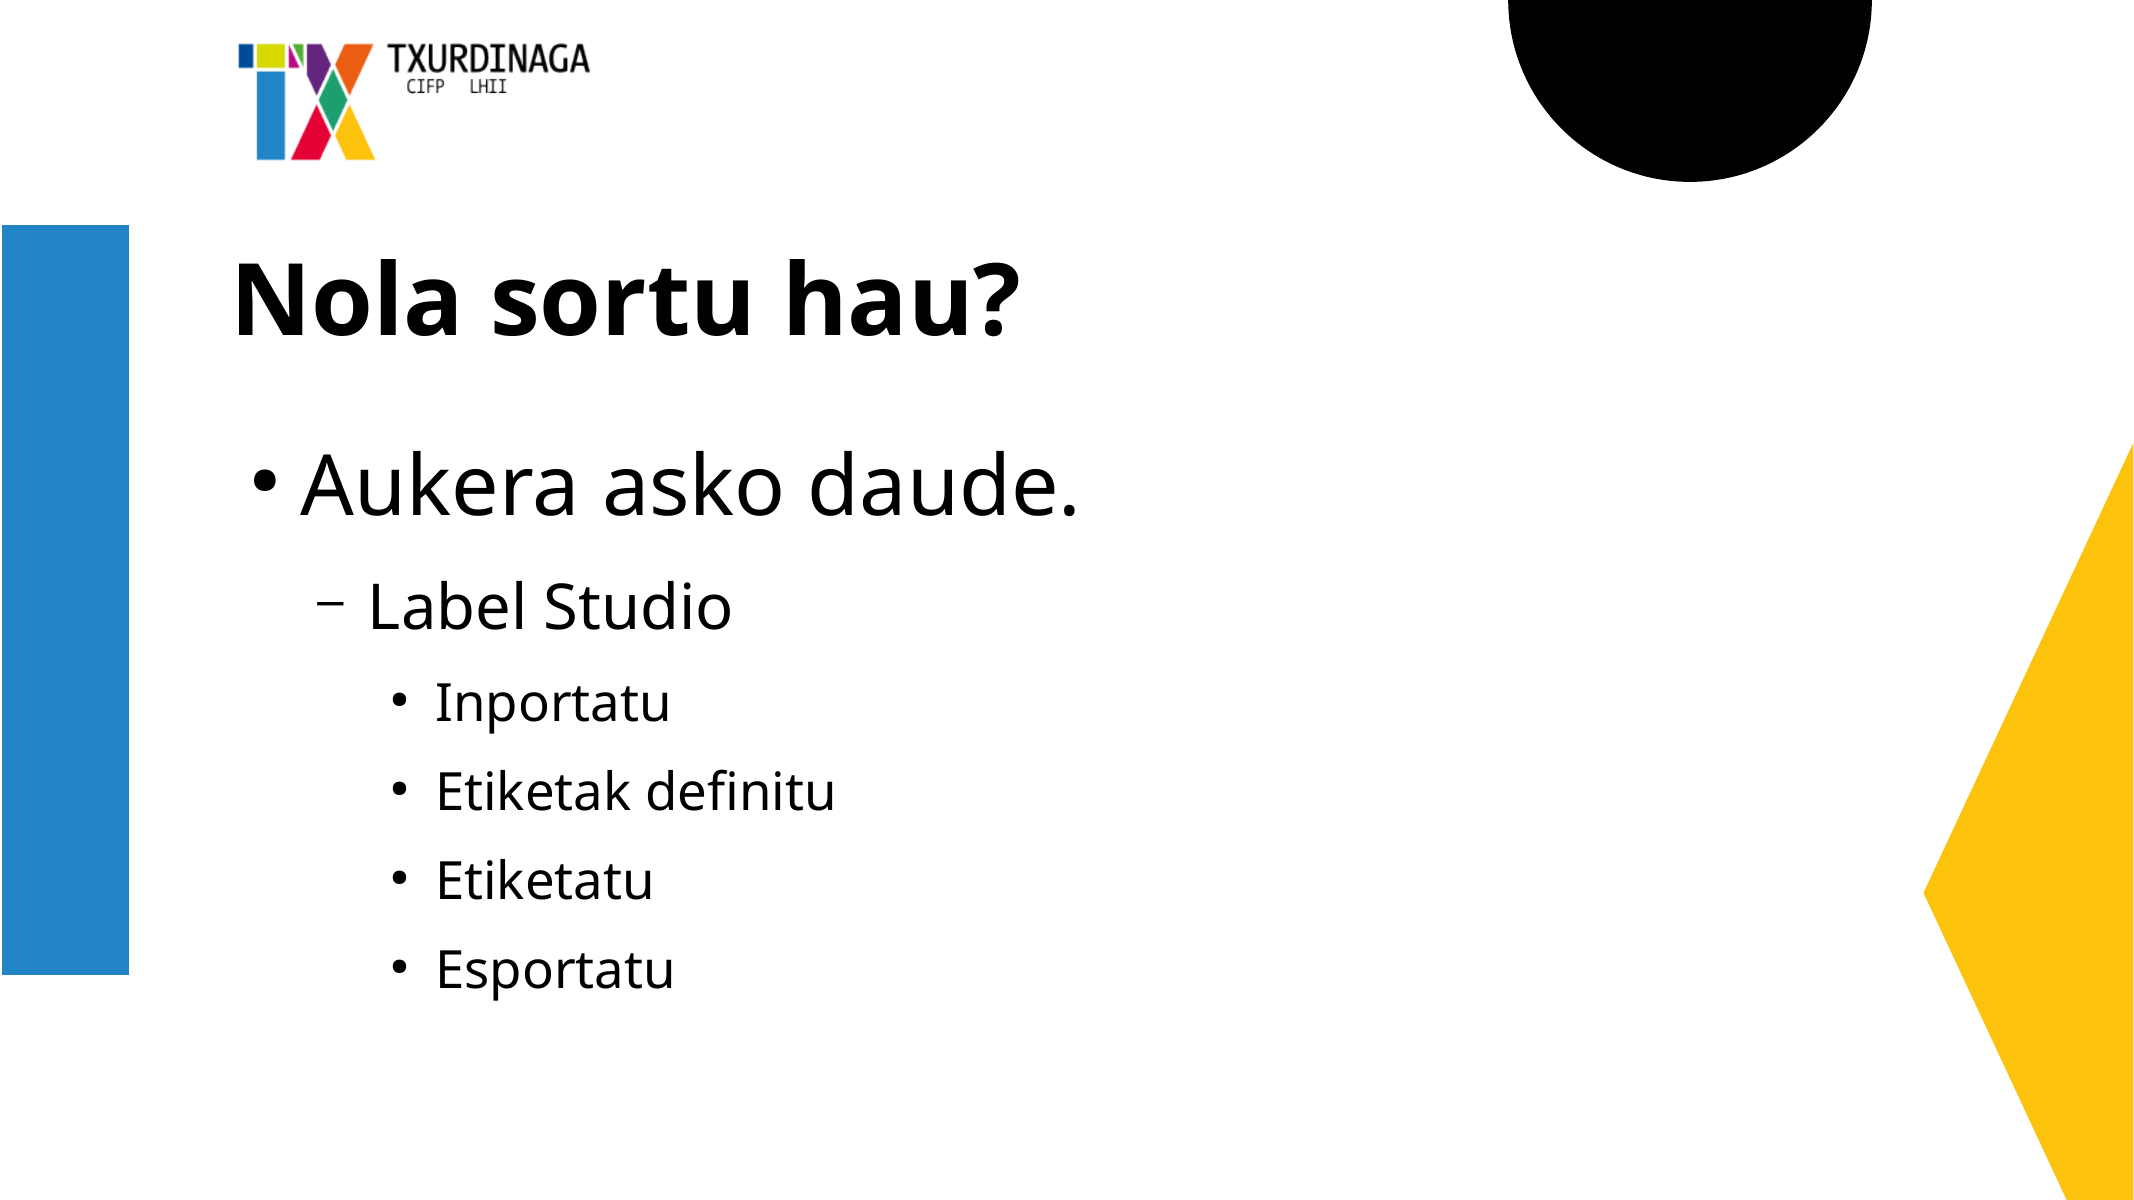

# Nola sortu hau?
Aukera asko daude.
Label Studio
Inportatu
Etiketak definitu
Etiketatu
Esportatu